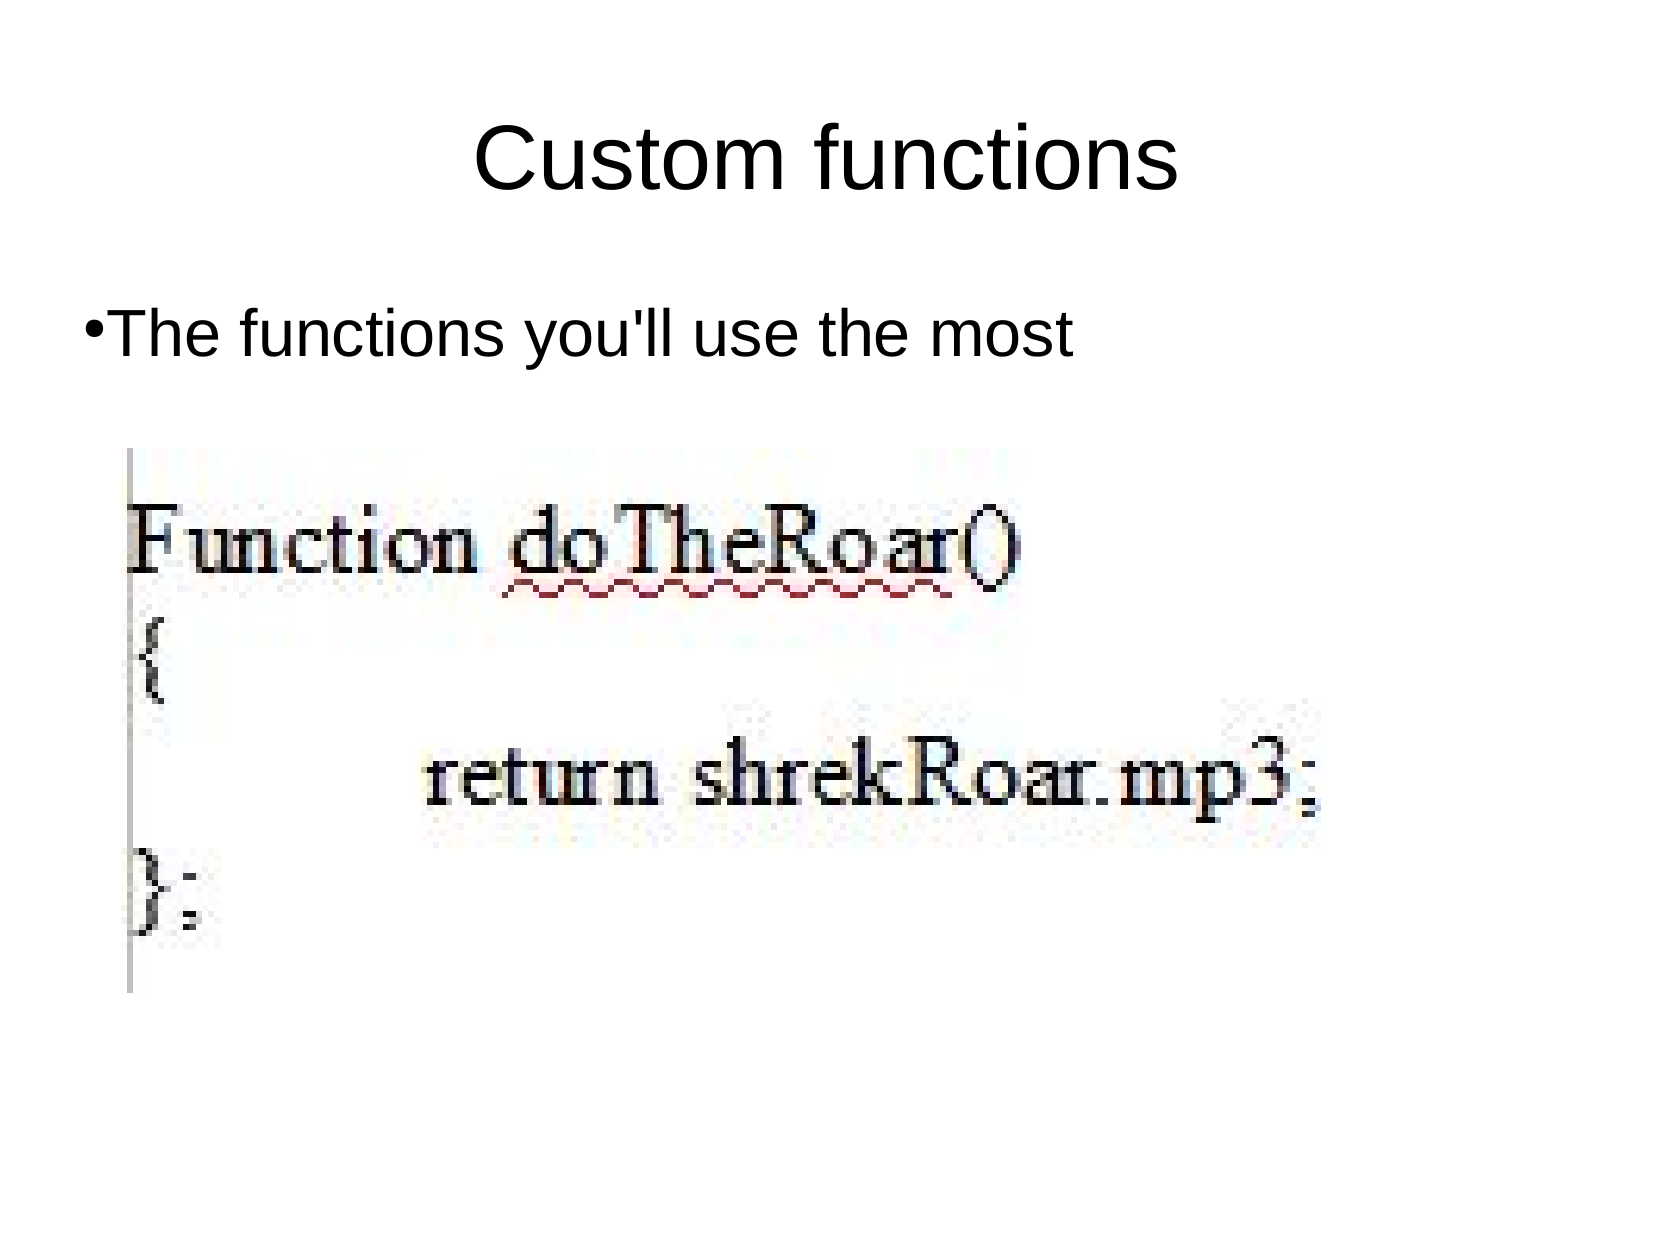

# Custom functions
The functions you'll use the most